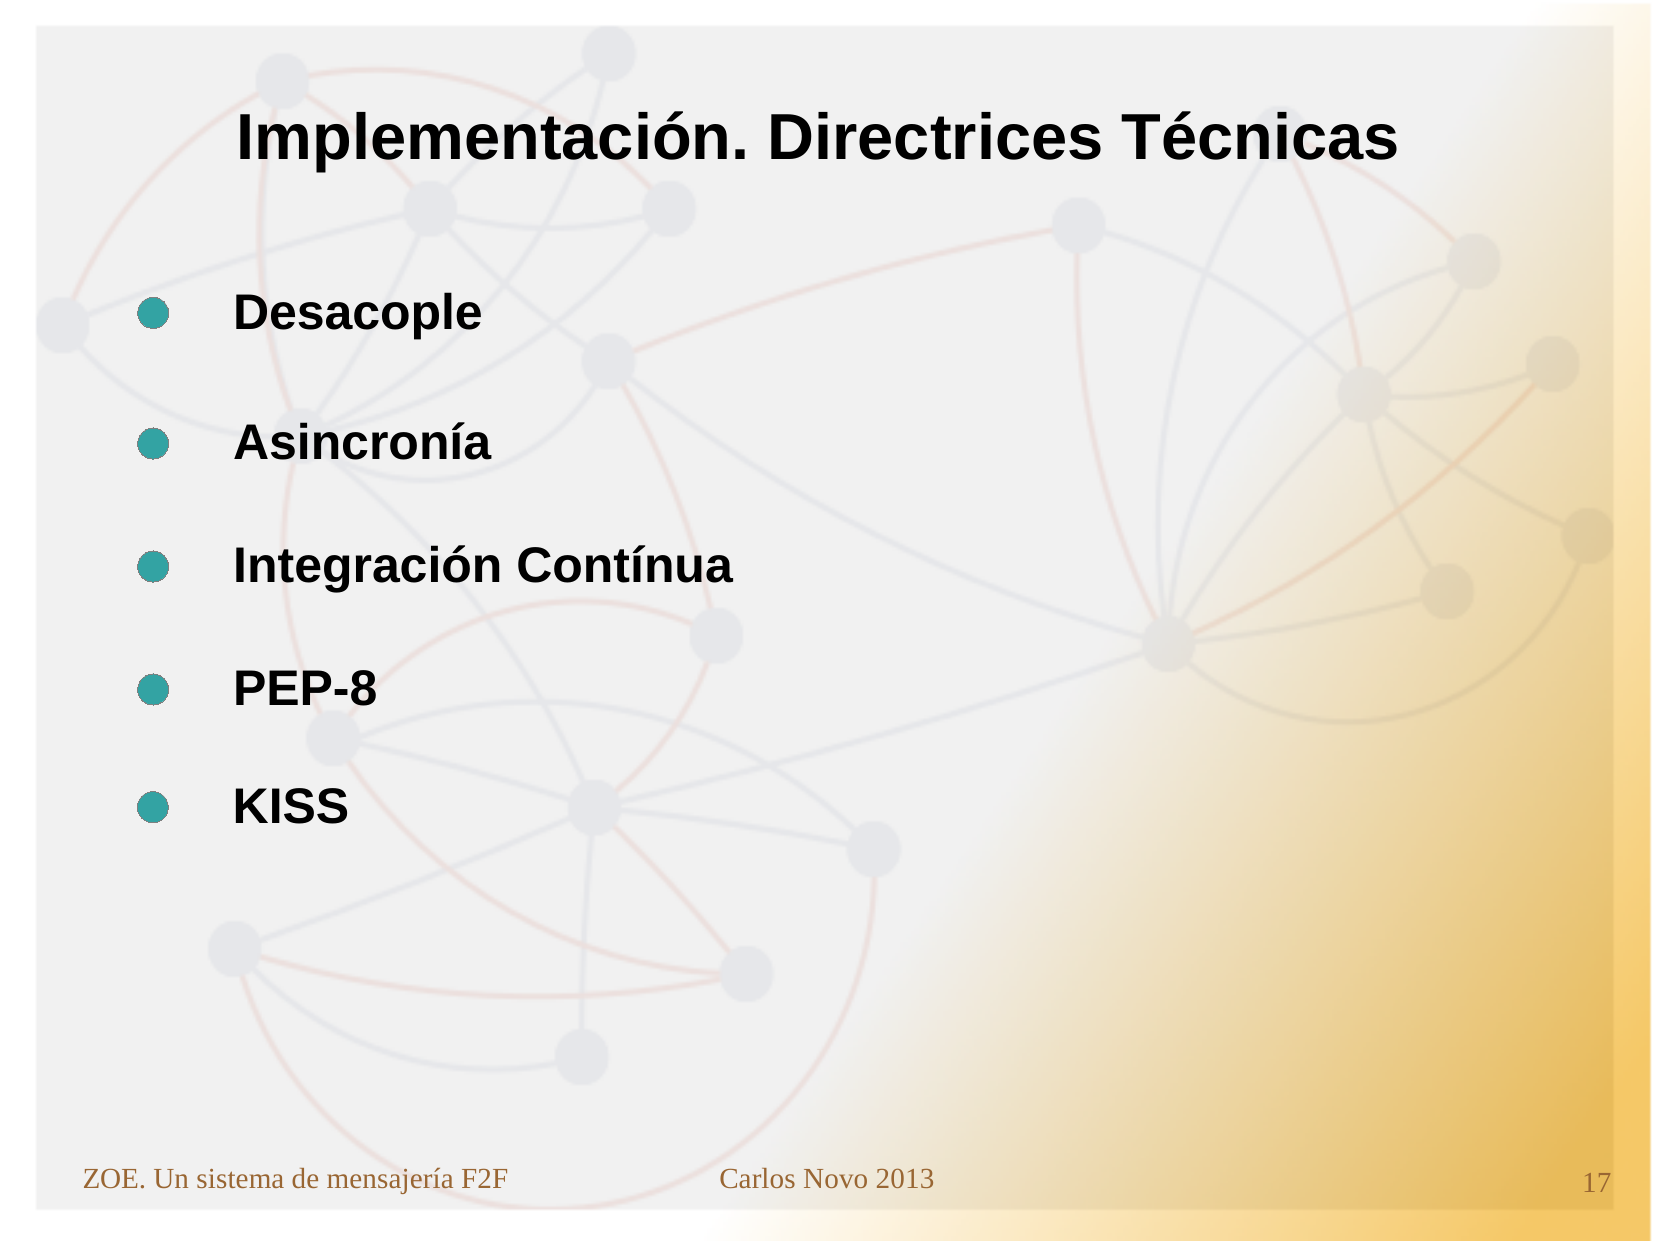

# Implementación. Directrices Técnicas
Desacople
Asincronía
Integración Contínua
PEP-8
KISS
17